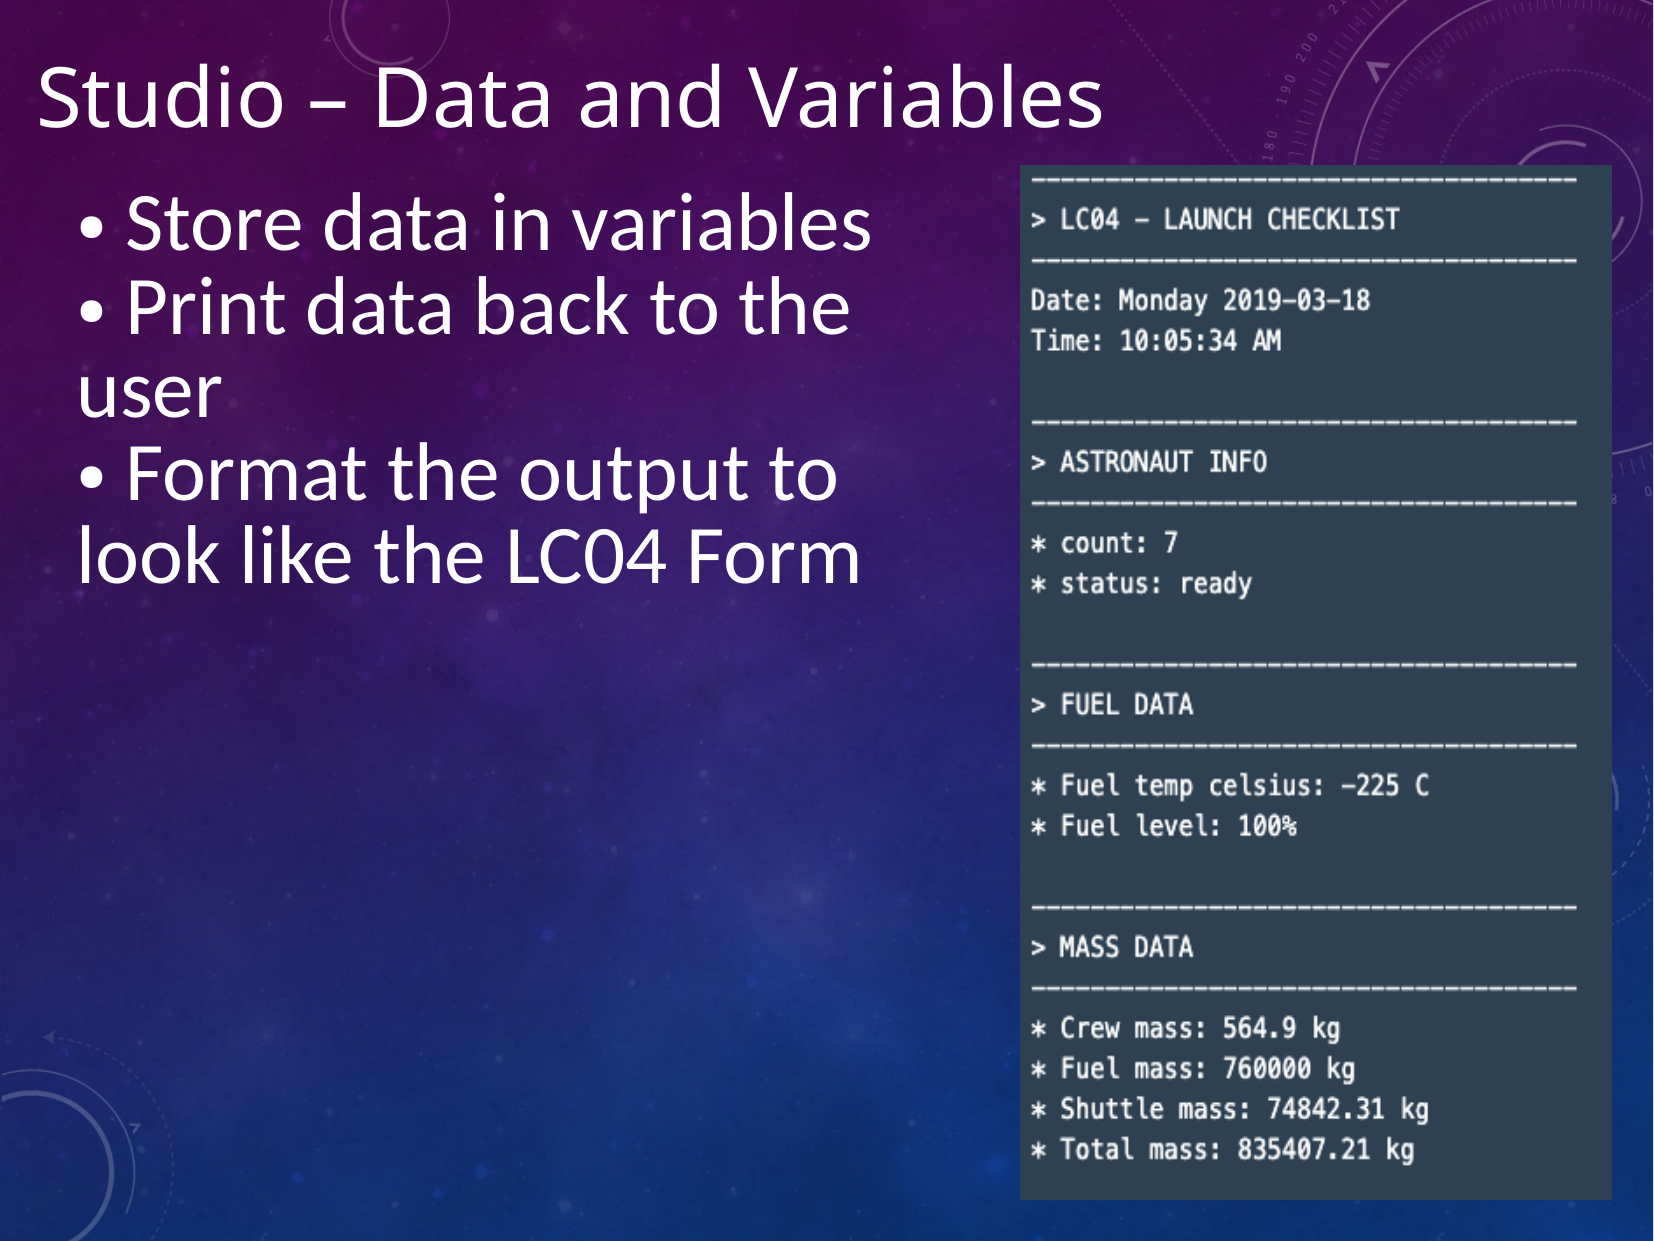

Studio – Data and Variables
 Store data in variables
 Print data back to the user
 Format the output to look like the LC04 Form